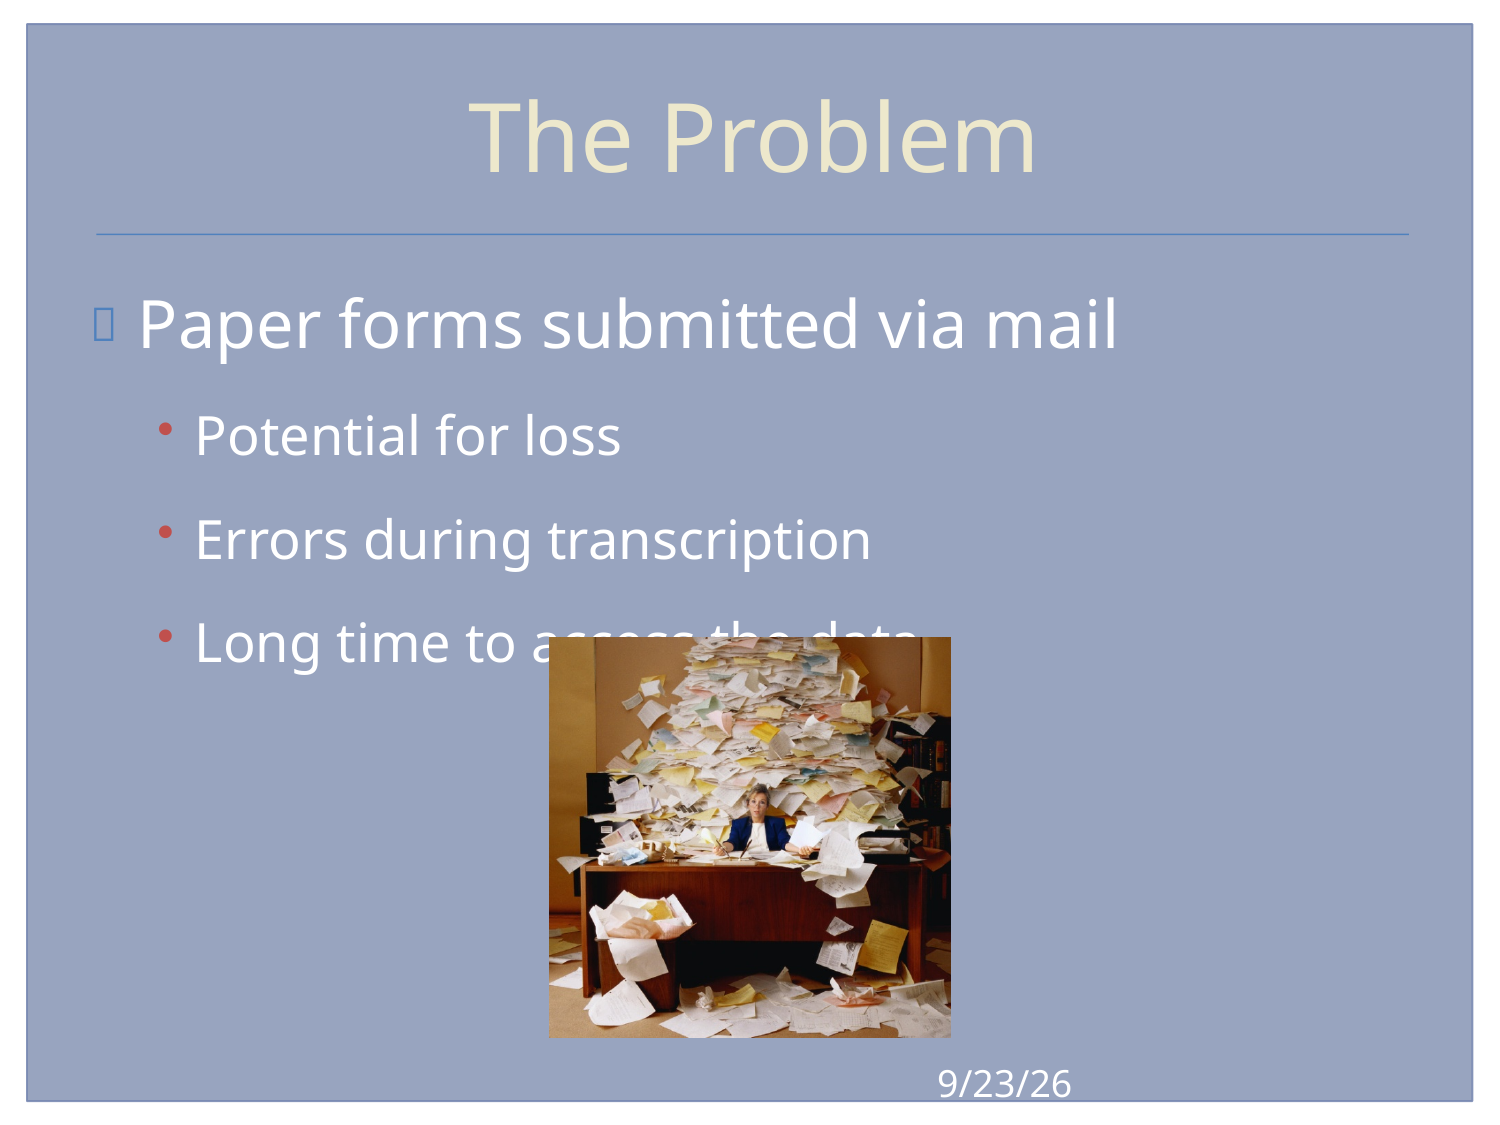

# The Problem
Paper forms submitted via mail
Potential for loss
Errors during transcription
Long time to access the data